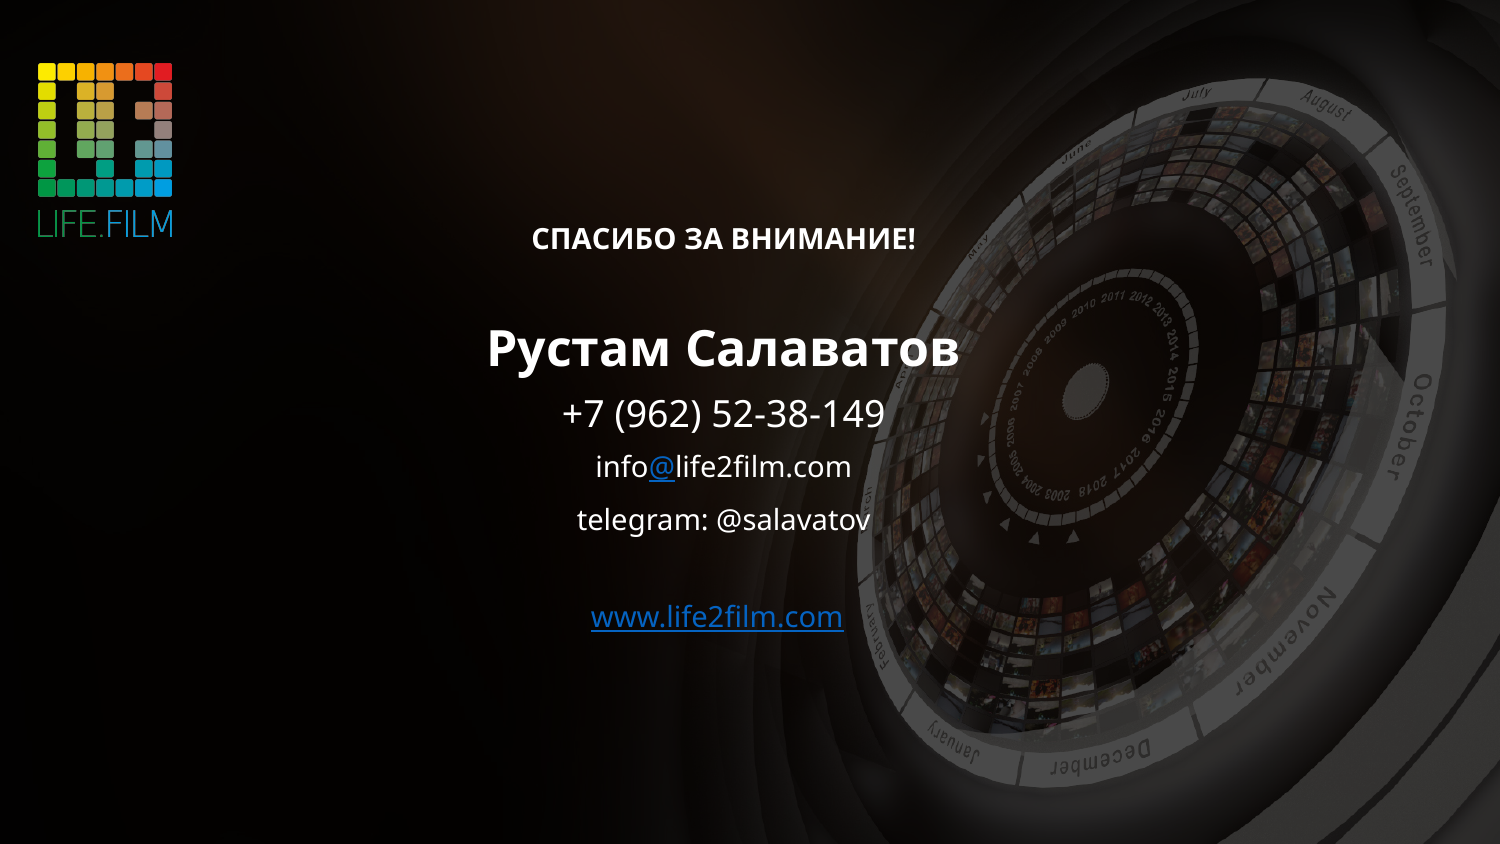

# СПАСИБО ЗА ВНИМАНИЕ!
Рустам Салаватов
+7 (962) 52-38-149
info@life2film.com
telegram: @salavatov
www.life2film.com